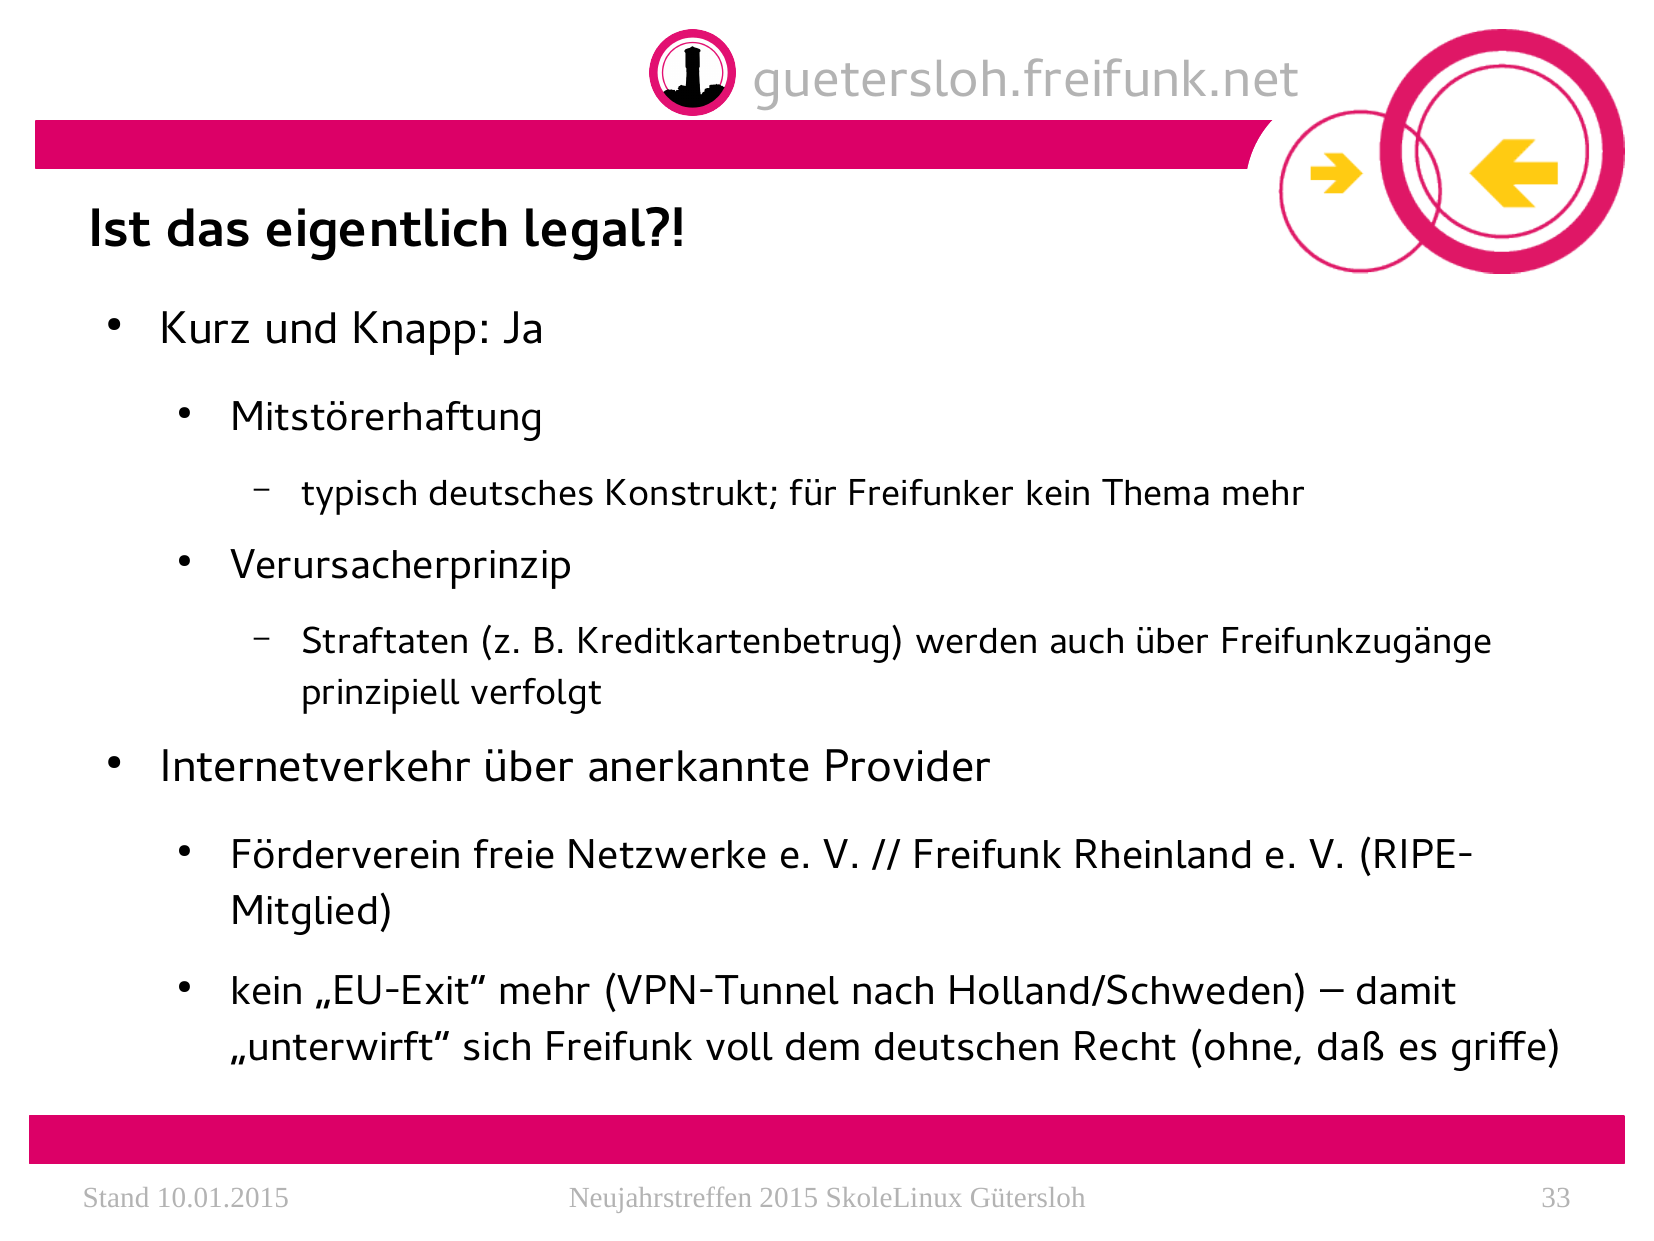

# Ist das eigentlich legal?!
Kurz und Knapp: Ja
Mitstörerhaftung
typisch deutsches Konstrukt; für Freifunker kein Thema mehr
Verursacherprinzip
Straftaten (z. B. Kreditkartenbetrug) werden auch über Freifunkzugänge prinzipiell verfolgt
Internetverkehr über anerkannte Provider
Förderverein freie Netzwerke e. V. // Freifunk Rheinland e. V. (RIPE-Mitglied)
kein „EU-Exit“ mehr (VPN-Tunnel nach Holland/Schweden) – damit „unterwirft“ sich Freifunk voll dem deutschen Recht (ohne, daß es griffe)
Stand 10.01.2015
Neujahrstreffen 2015 SkoleLinux Gütersloh
33